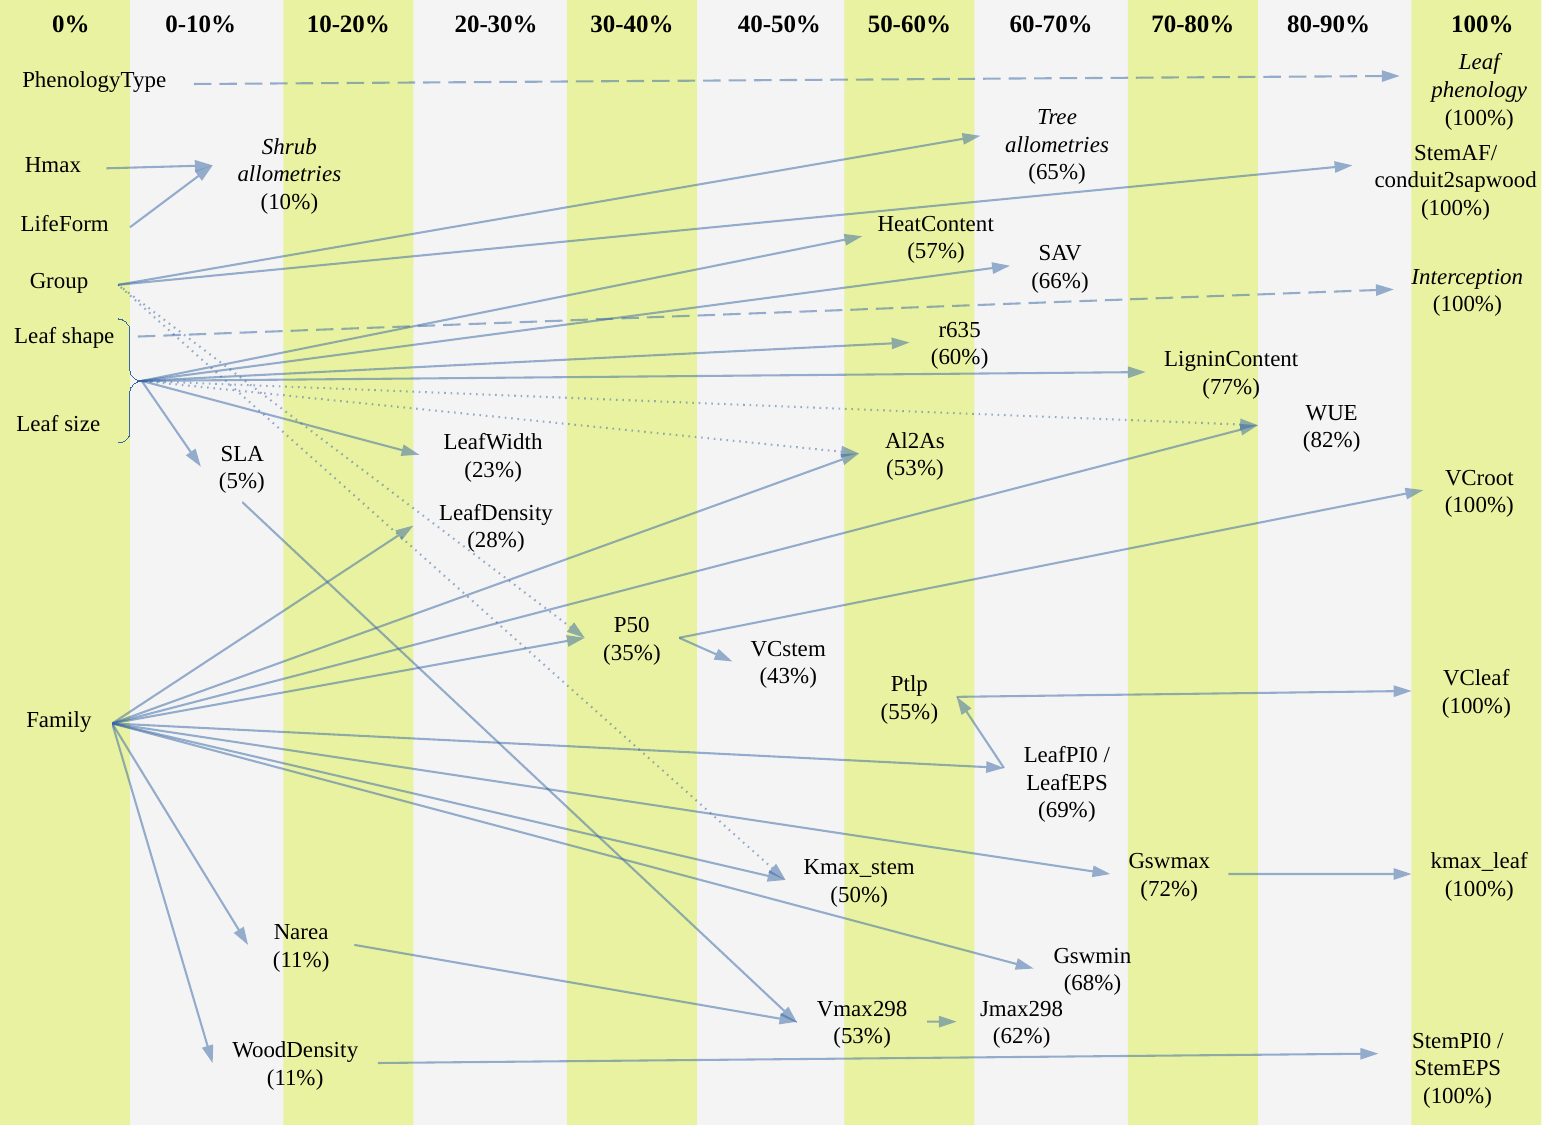

0%
0-10%
10-20%
20-30%
30-40%
40-50%
50-60%
60-70%
70-80%
80-90%
100%
Leaf phenology
(100%)
PhenologyType
Tree allometries
(65%)
Shrub allometries
(10%)
StemAF/conduit2sapwood
(100%)
Hmax
LifeForm
HeatContent
(57%)
SAV
(66%)
Interception
(100%)
Group
r635
(60%)
Leaf shape
LigninContent
(77%)
WUE
(82%)
Leaf size
Al2As
(53%)
LeafWidth
(23%)
SLA
(5%)
VCroot
(100%)
LeafDensity
(28%)
P50
(35%)
VCstem
(43%)
VCleaf
(100%)
Ptlp
(55%)
Family
LeafPI0 / LeafEPS
(69%)
Gswmax
(72%)
kmax_leaf
(100%)
Kmax_stem
(50%)
Narea
(11%)
Gswmin
(68%)
Vmax298
(53%)
Jmax298
(62%)
StemPI0 / StemEPS
(100%)
WoodDensity
(11%)